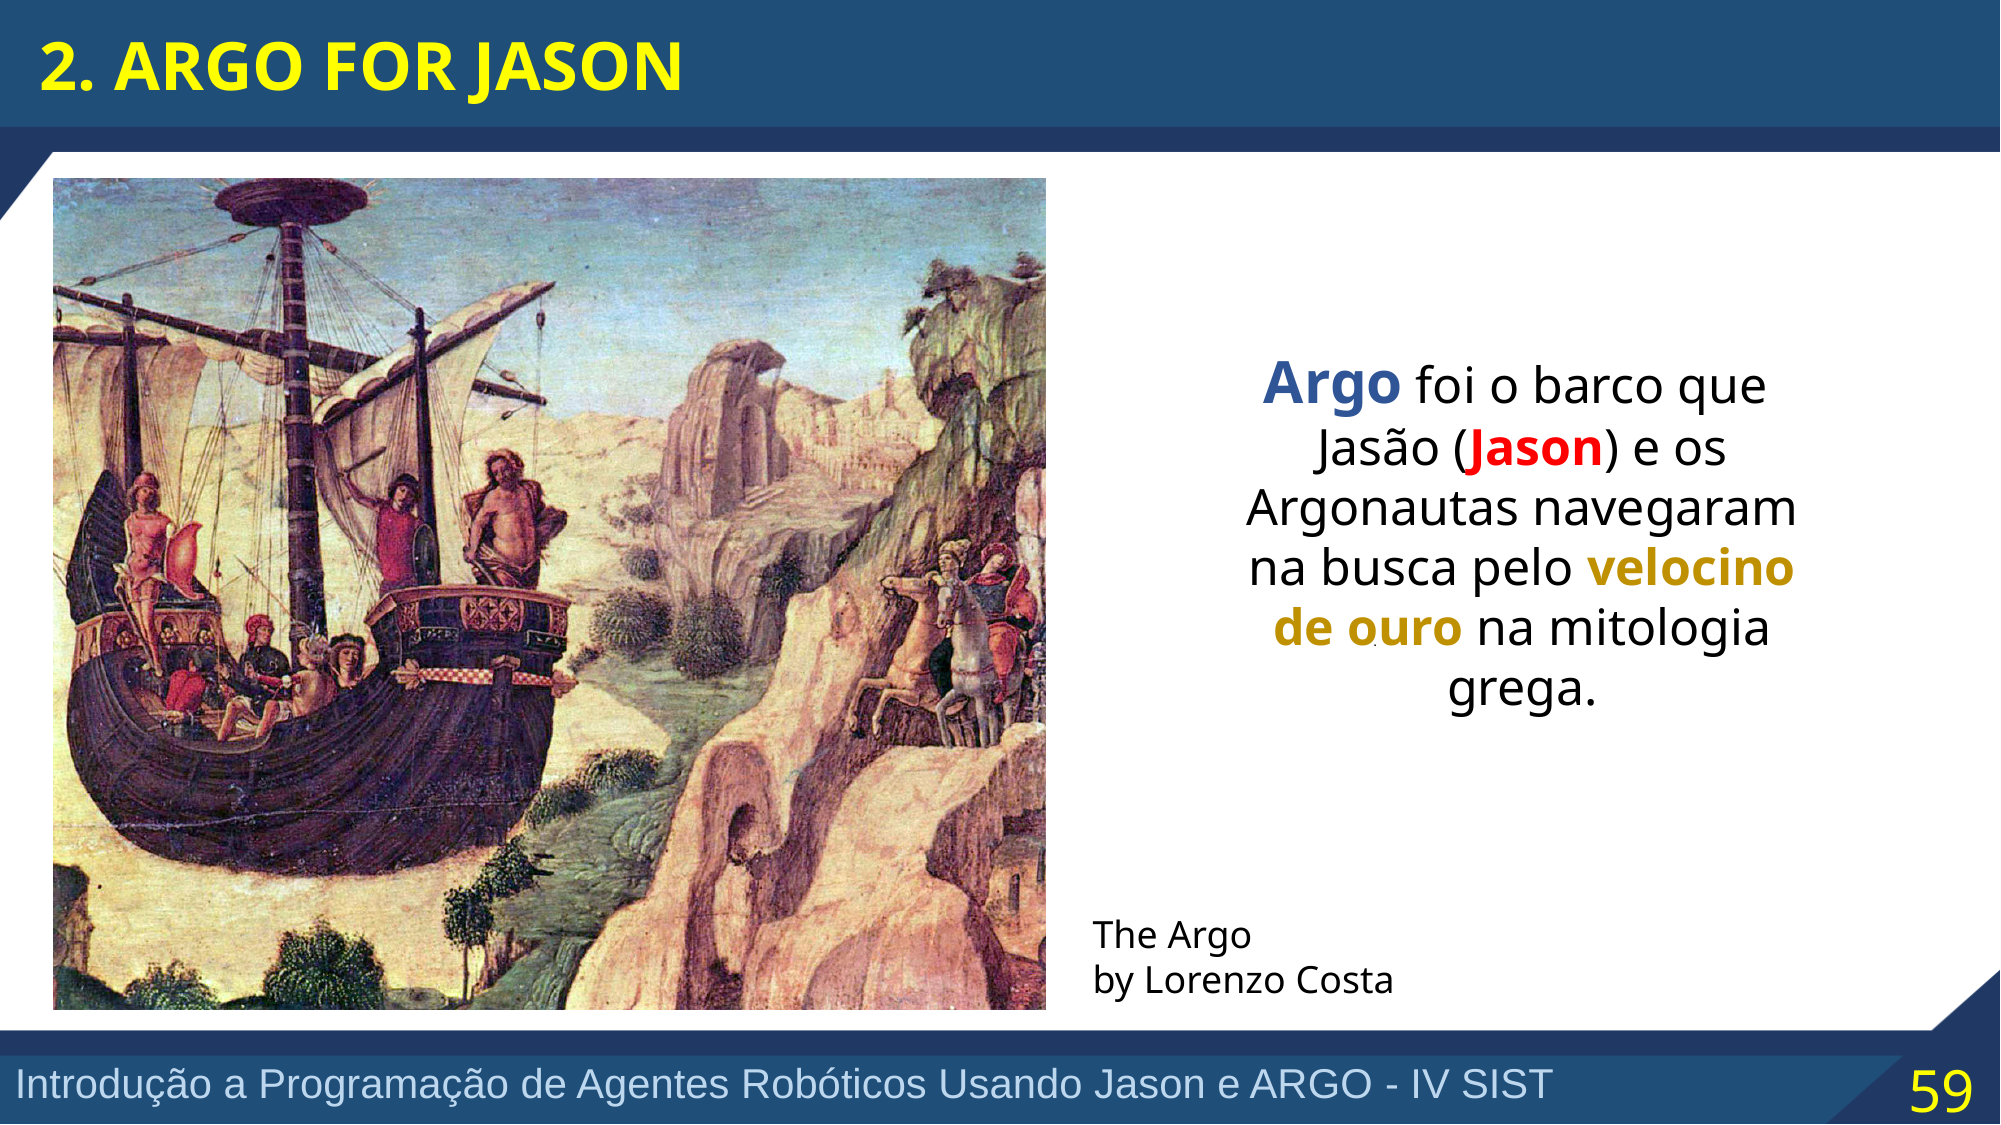

2. ARGO FOR JASON
Argo foi o barco que Jasão (Jason) e os Argonautas navegaram na busca pelo velocino de ouro na mitologia grega.
The Argo
by Lorenzo Costa